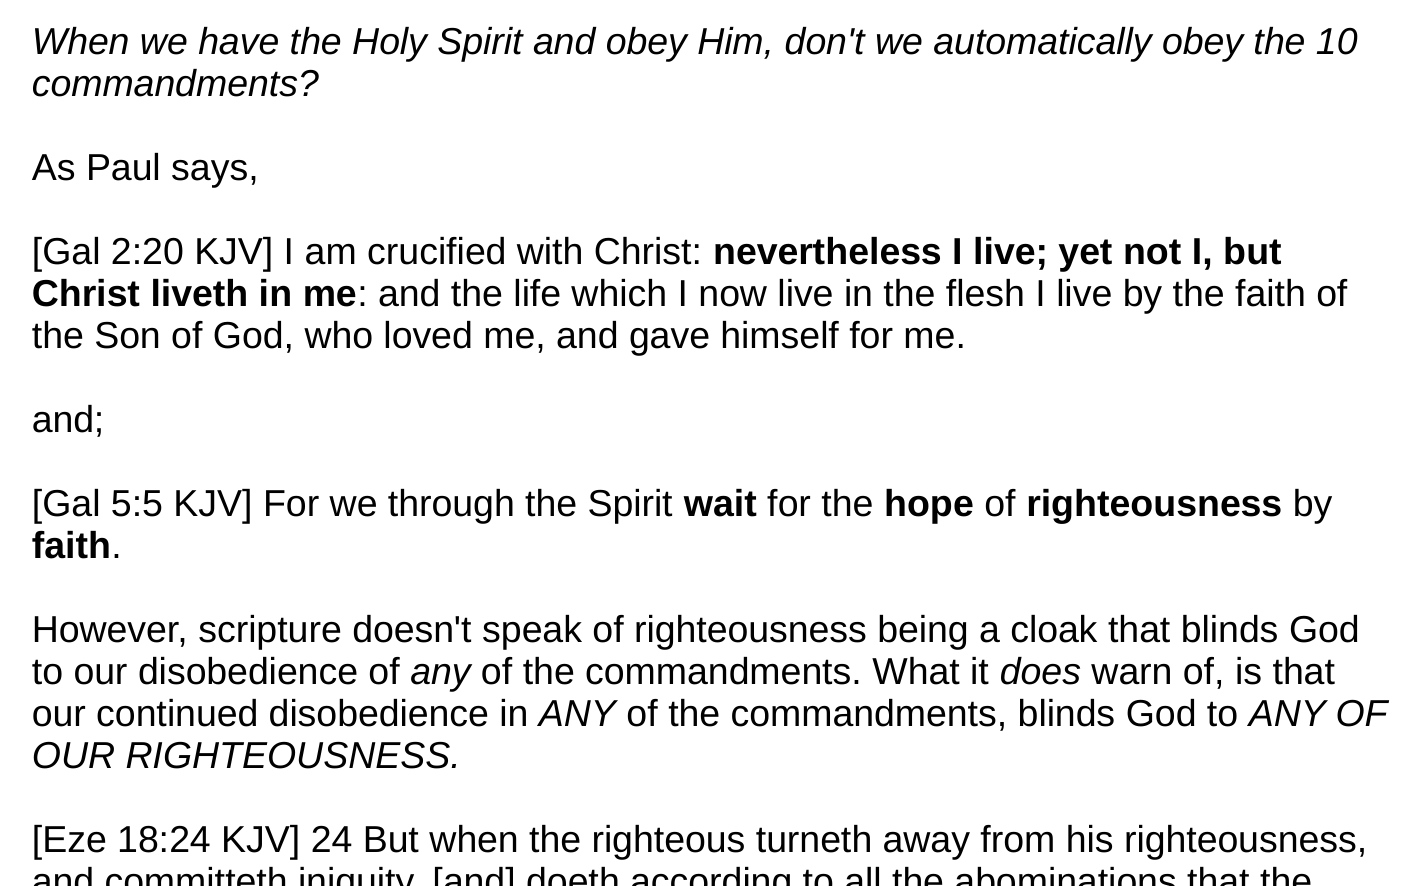

When we have the Holy Spirit and obey Him, don't we automatically obey the 10 commandments?
As Paul says,
[Gal 2:20 KJV] I am crucified with Christ: nevertheless I live; yet not I, but Christ liveth in me: and the life which I now live in the flesh I live by the faith of the Son of God, who loved me, and gave himself for me.
and;
[Gal 5:5 KJV] For we through the Spirit wait for the hope of righteousness by faith.
However, scripture doesn't speak of righteousness being a cloak that blinds God to our disobedience of any of the commandments. What it does warn of, is that our continued disobedience in ANY of the commandments, blinds God to ANY OF OUR RIGHTEOUSNESS.
[Eze 18:24 KJV] 24 But when the righteous turneth away from his righteousness, and committeth iniquity, [and] doeth according to all the abominations that the wicked [man] doeth, shall he live? All his righteousness that he hath done shall not be mentioned: in his trespass that he hath trespassed, and in his sin that he hath sinned, in them shall he die.
There are so many repeated warnings in Tanak (The "old testament" this was the ONLY scripture for the early believers) regarding this.
[Neh 13:17 KJV] Then I contended with the nobles of Judah, and said unto them, What evil thing [is] this that ye do, and profane the sabbath day?
Yet - now in Christ, you can make the law void? of no effect on you? Don't you see you're performing the words of the curse?